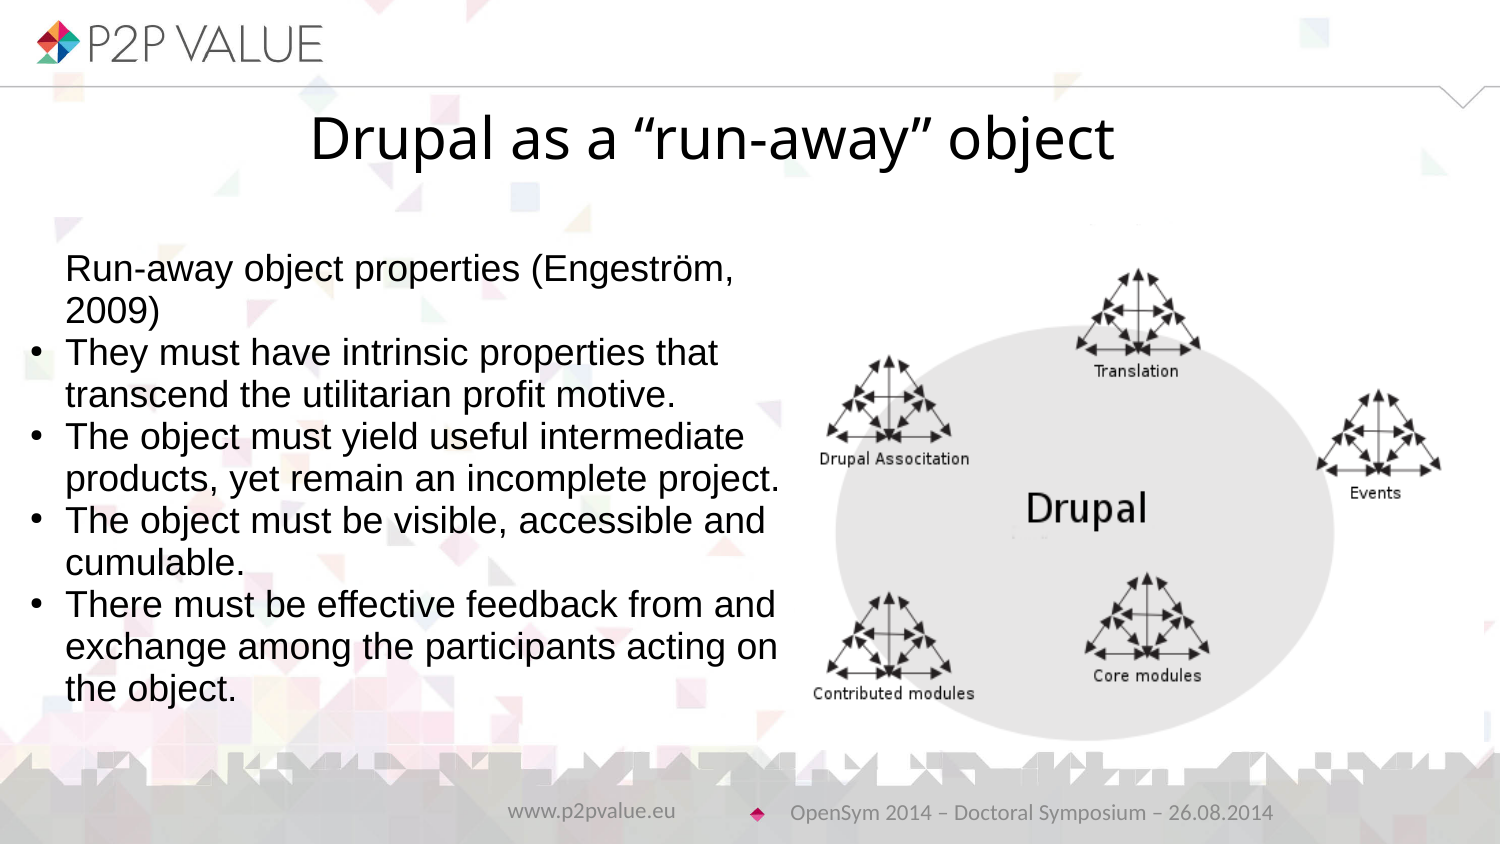

# Drupal as a “run-away” object
Run-away object properties (Engeström, 2009)
They must have intrinsic properties that transcend the utilitarian profit motive.
The object must yield useful intermediate products, yet remain an incomplete project.
The object must be visible, accessible and cumulable.
There must be effective feedback from and exchange among the participants acting on the object.
OpenSym 2014 – Doctoral Symposium – 26.08.2014
www.p2pvalue.eu